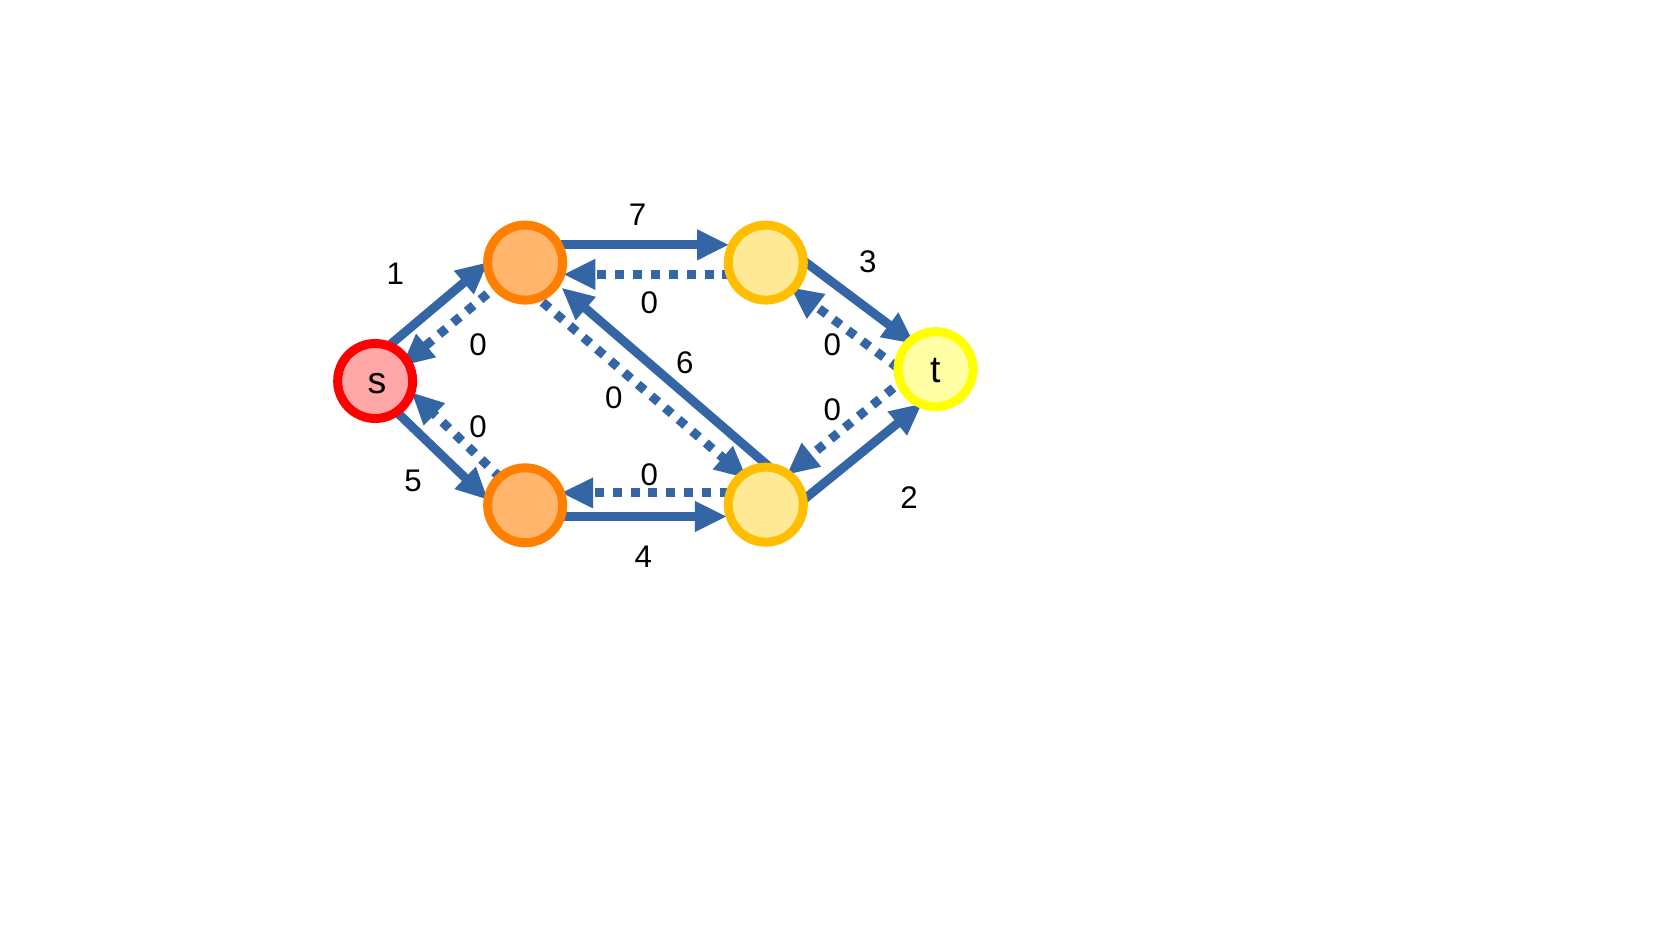

7
3
1
0
0
0
t
6
s
0
0
0
0
5
2
4